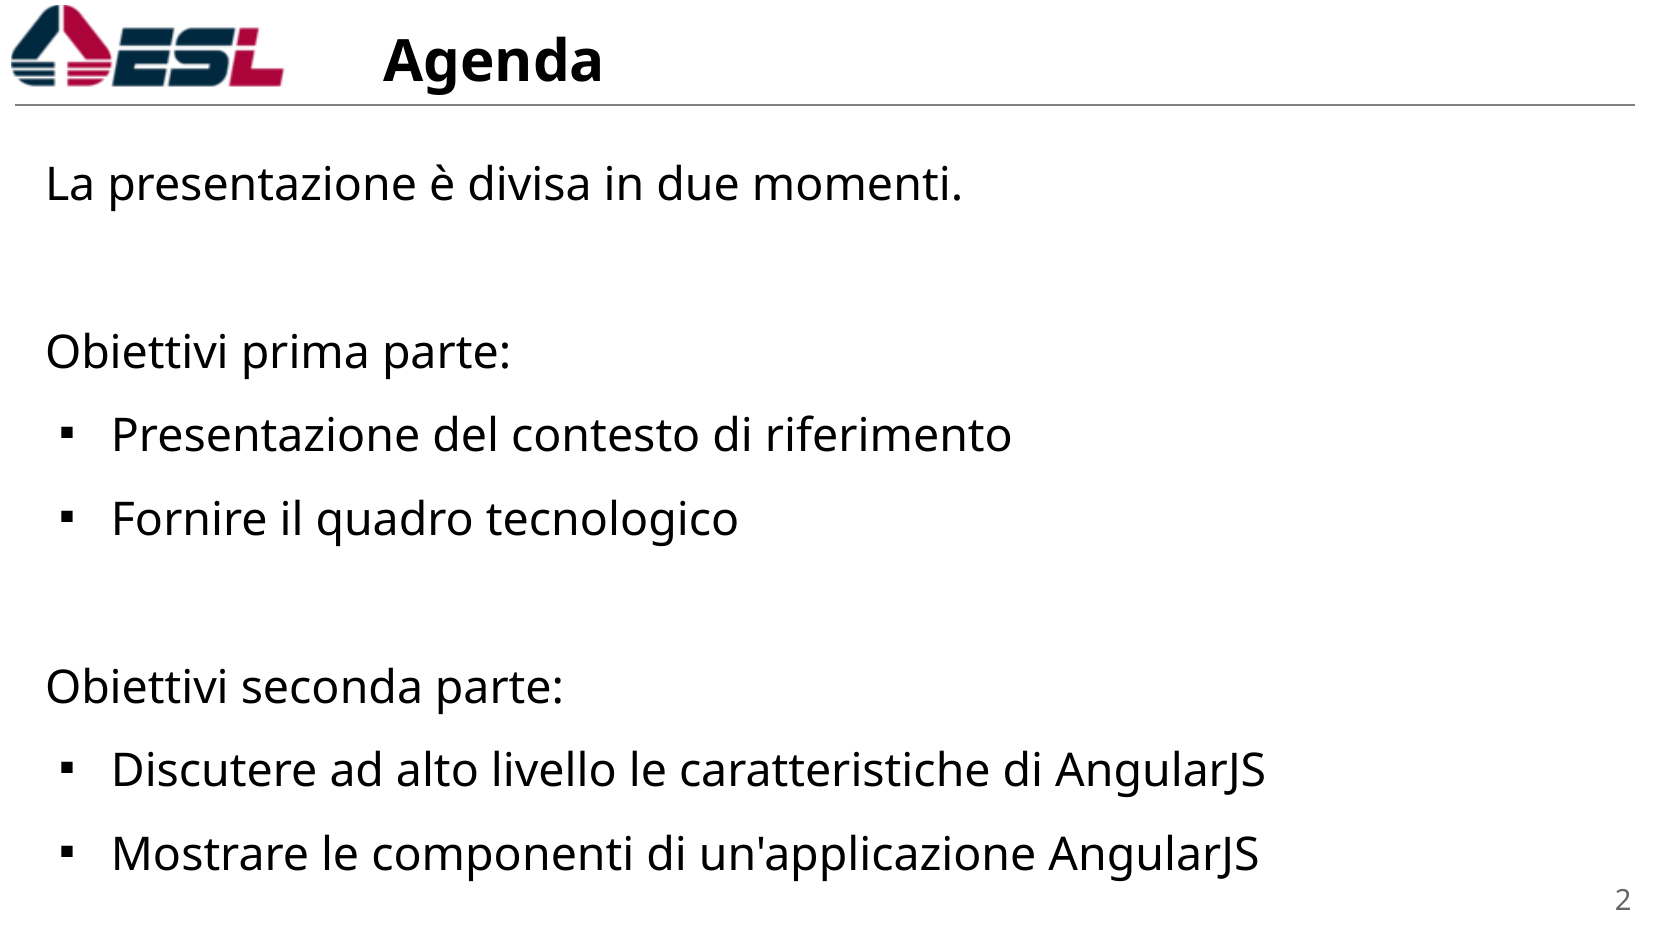

# Agenda
La presentazione è divisa in due momenti.
Obiettivi prima parte:
Presentazione del contesto di riferimento
Fornire il quadro tecnologico
Obiettivi seconda parte:
Discutere ad alto livello le caratteristiche di AngularJS
Mostrare le componenti di un'applicazione AngularJS